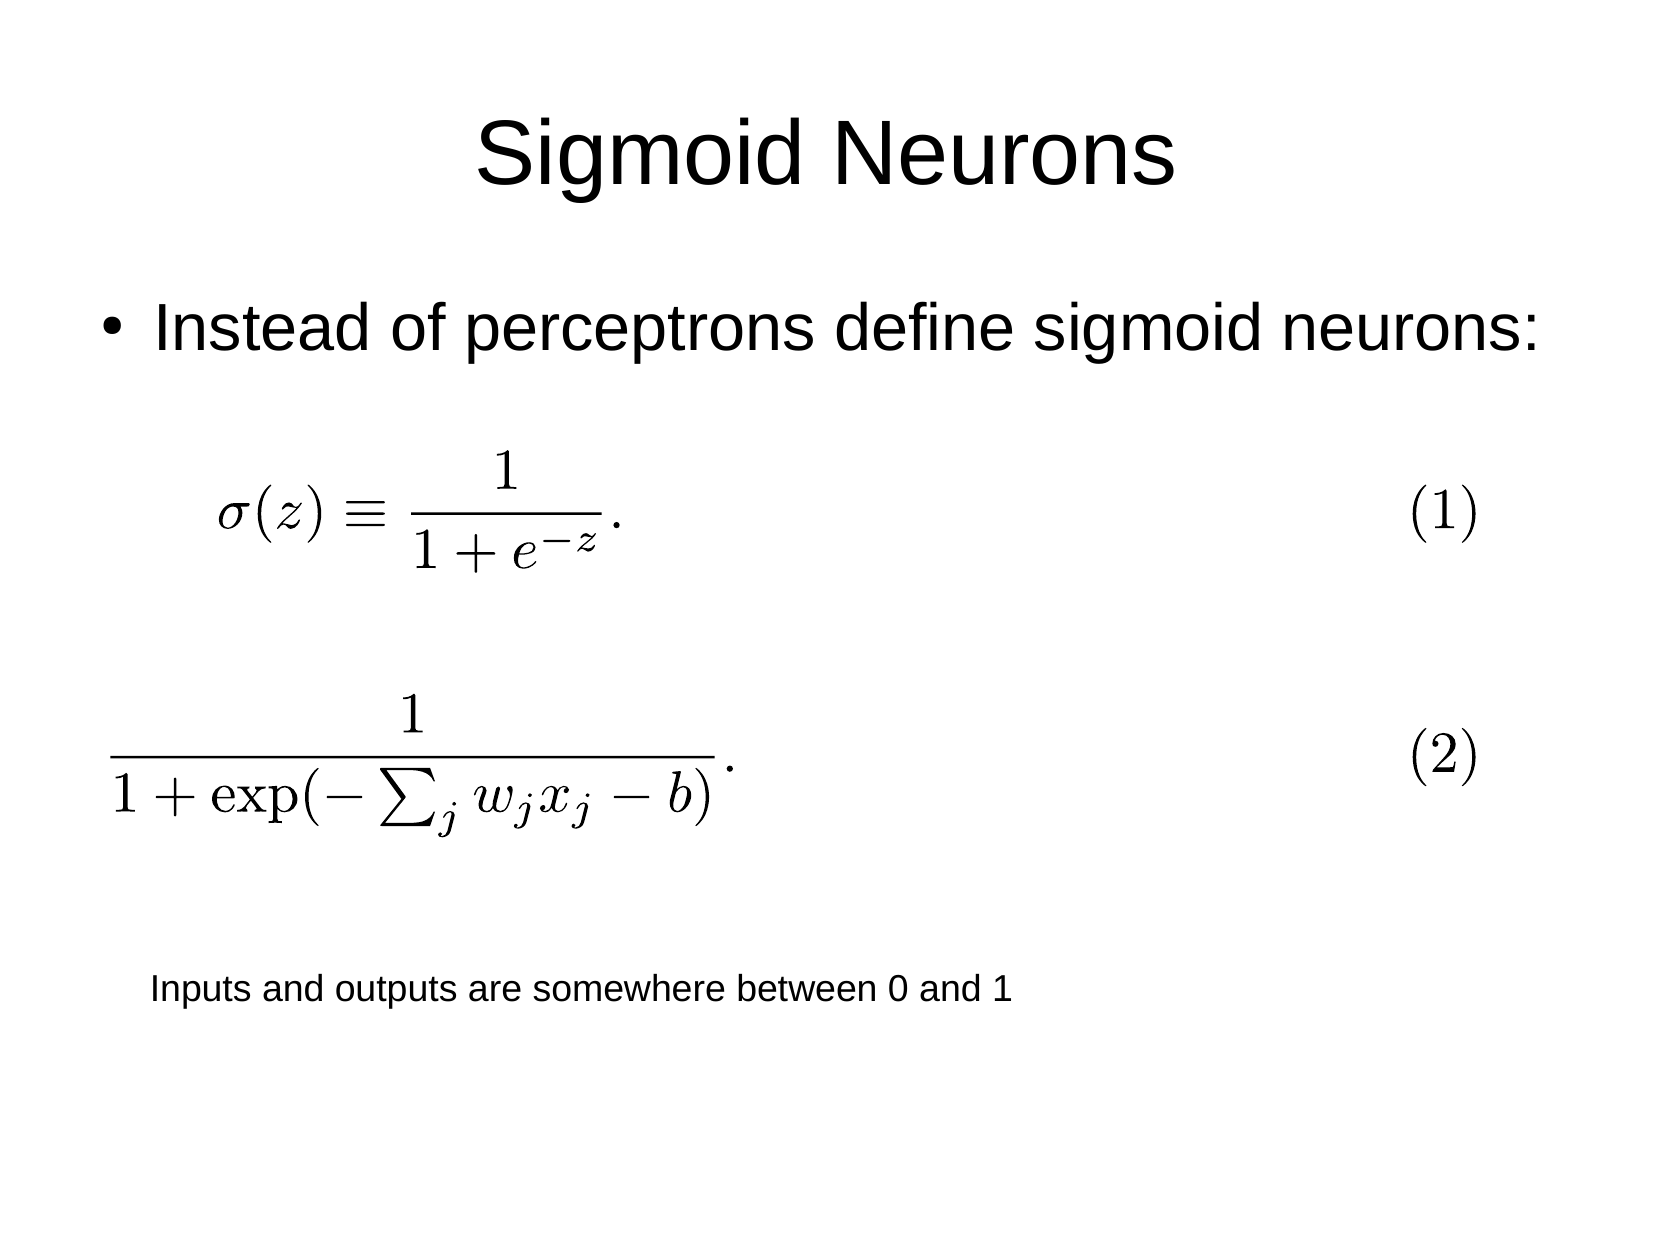

# Sigmoid Neurons
Instead of perceptrons define sigmoid neurons:
Inputs and outputs are somewhere between 0 and 1